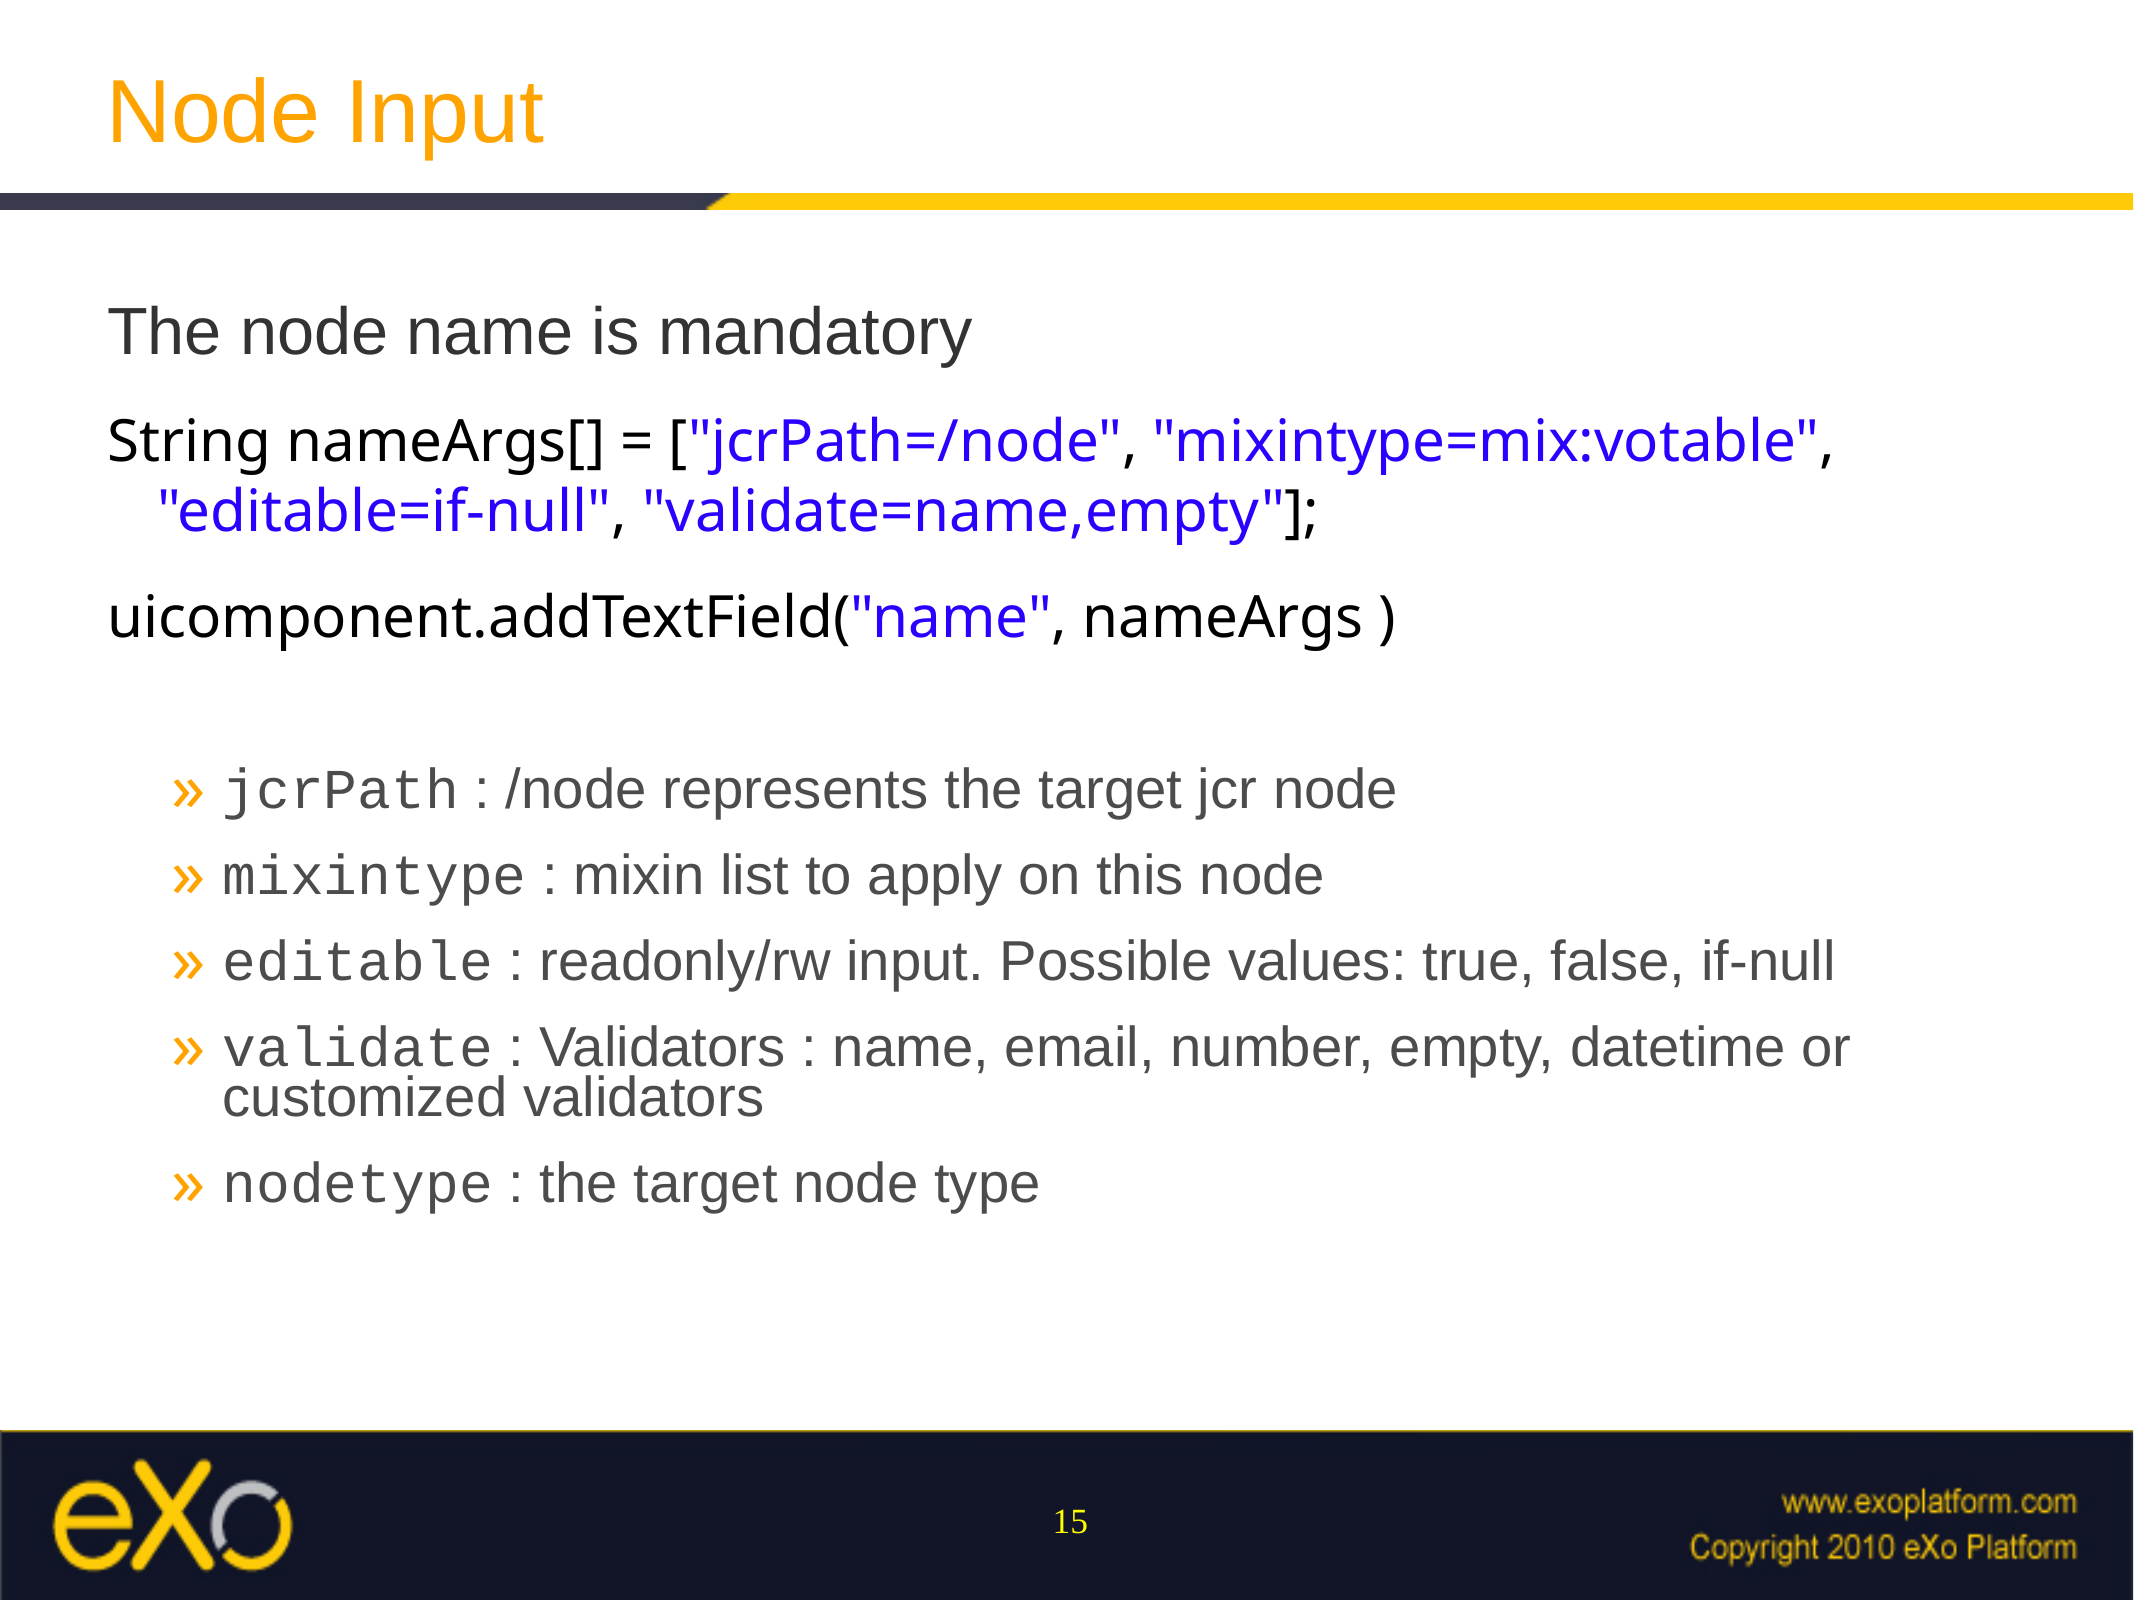

# Node Input
The node name is mandatory
String nameArgs[] = ["jcrPath=/node", "mixintype=mix:votable", "editable=if-null", "validate=name,empty"];
uicomponent.addTextField("name", nameArgs )
jcrPath : /node represents the target jcr node
mixintype : mixin list to apply on this node
editable : readonly/rw input. Possible values: true, false, if-null
validate : Validators : name, email, number, empty, datetime or customized validators
nodetype : the target node type